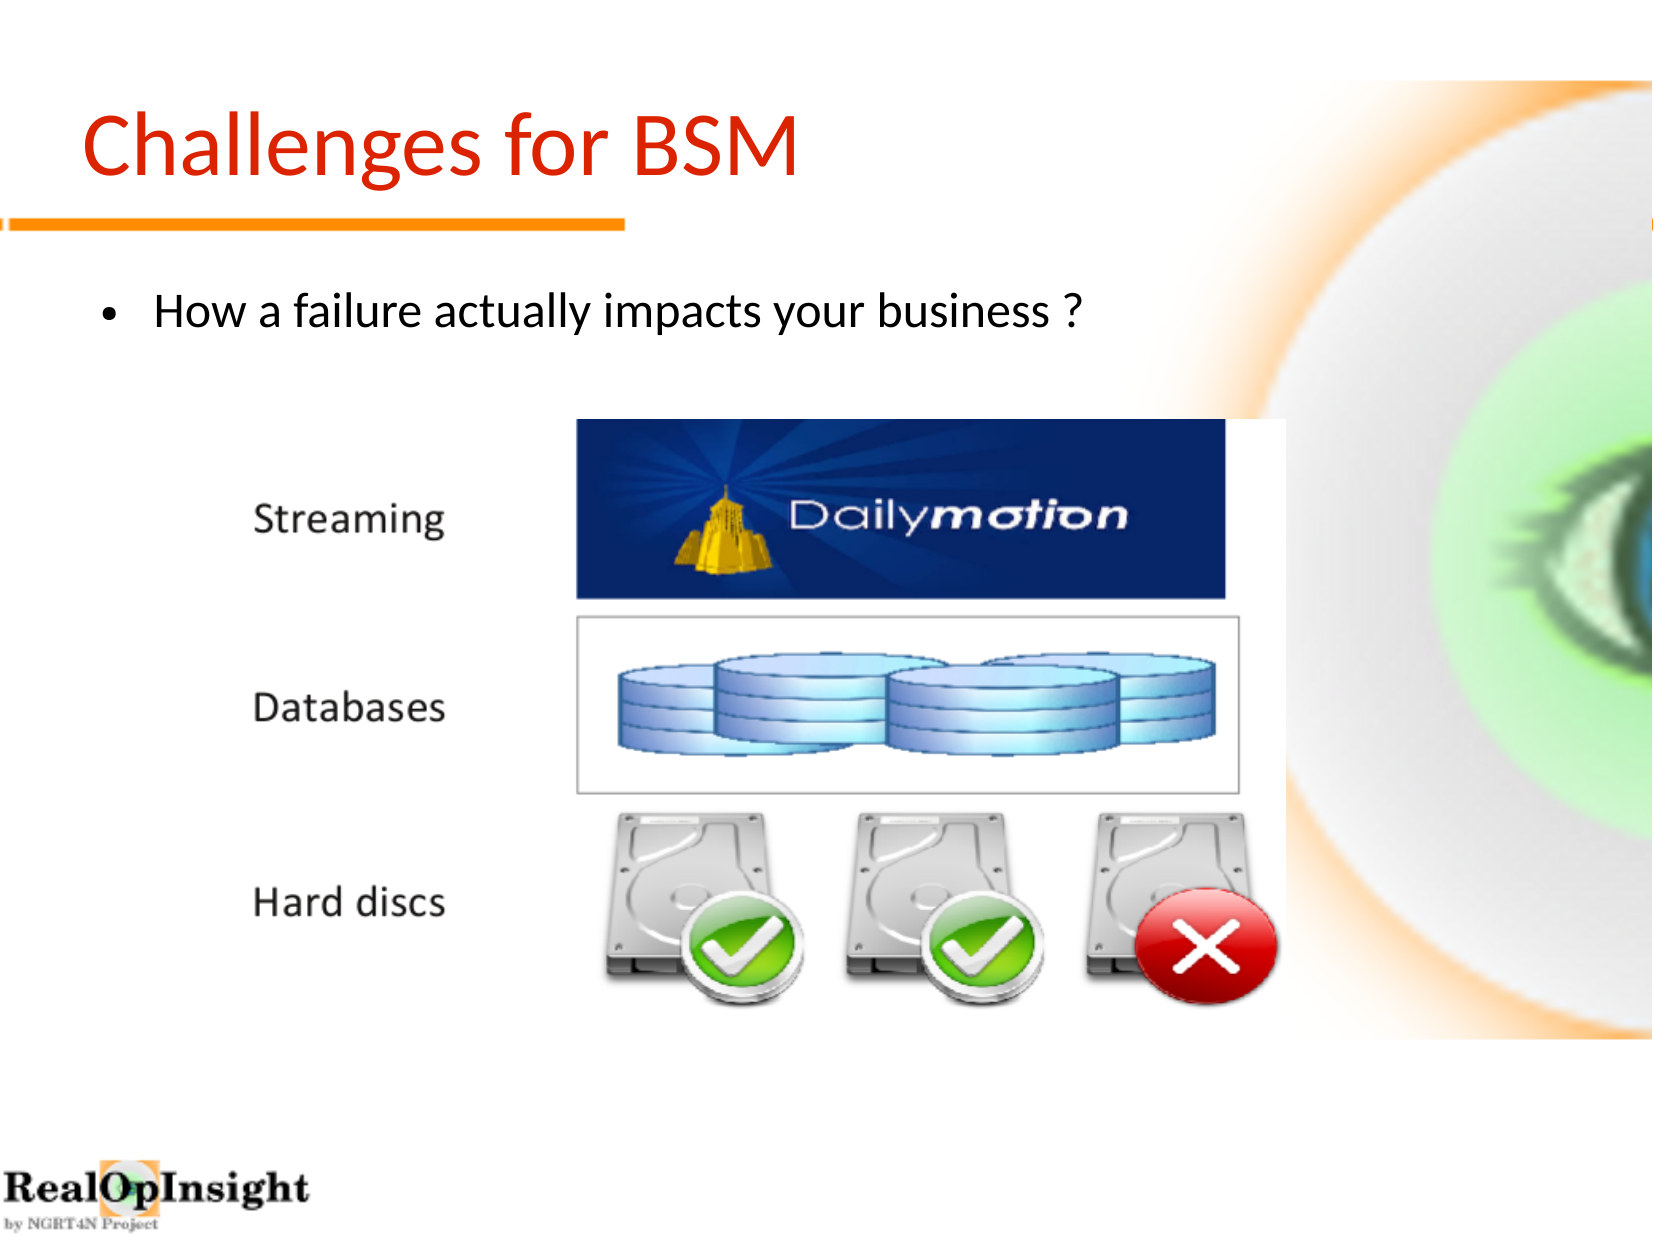

# Challenges for BSM
How a failure actually impacts your business ?